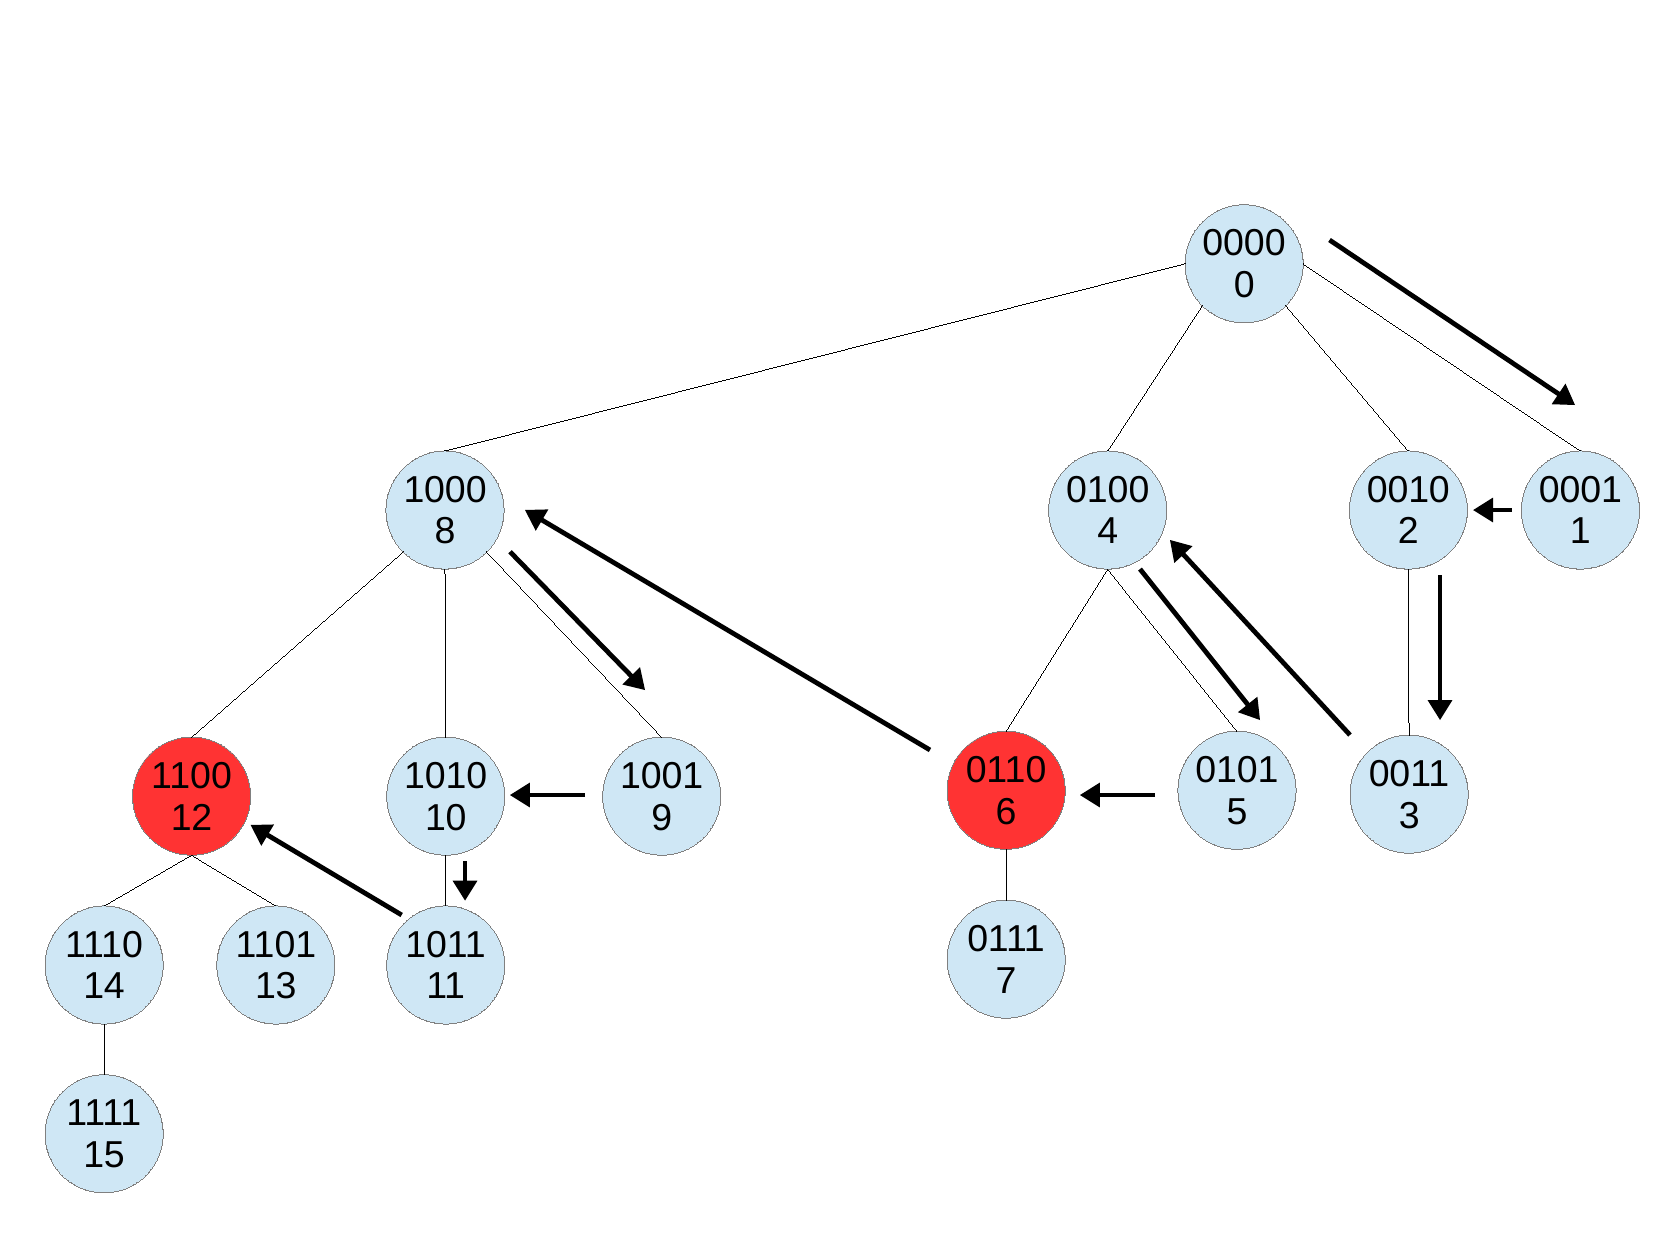

0000
0
1000
8
0100
4
0010
2
0001
1
0110
6
0101
5
0011
3
1100
12
1010
10
1001
9
0111
7
1110
14
1101
13
1011
11
1111
15